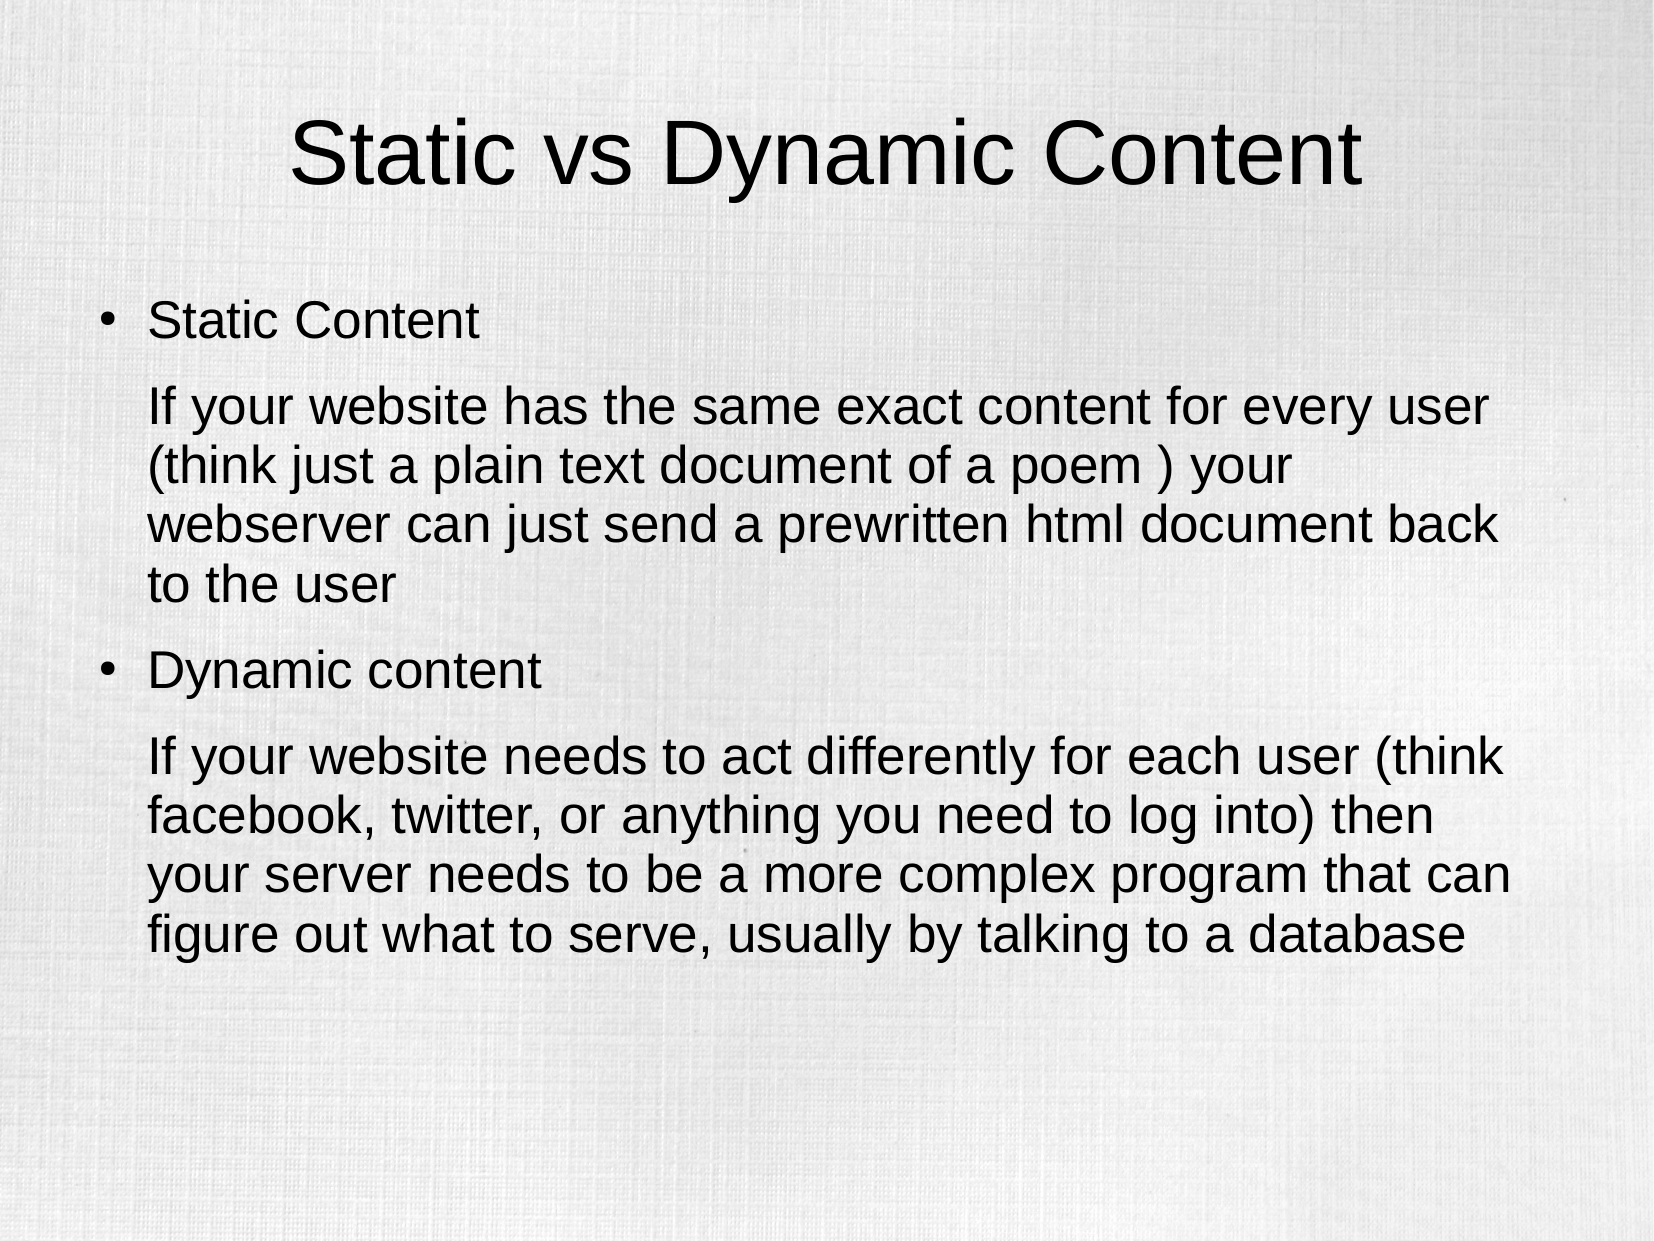

# Static vs Dynamic Content
Static Content
If your website has the same exact content for every user (think just a plain text document of a poem ) your webserver can just send a prewritten html document back to the user
Dynamic content
If your website needs to act differently for each user (think facebook, twitter, or anything you need to log into) then your server needs to be a more complex program that can figure out what to serve, usually by talking to a database